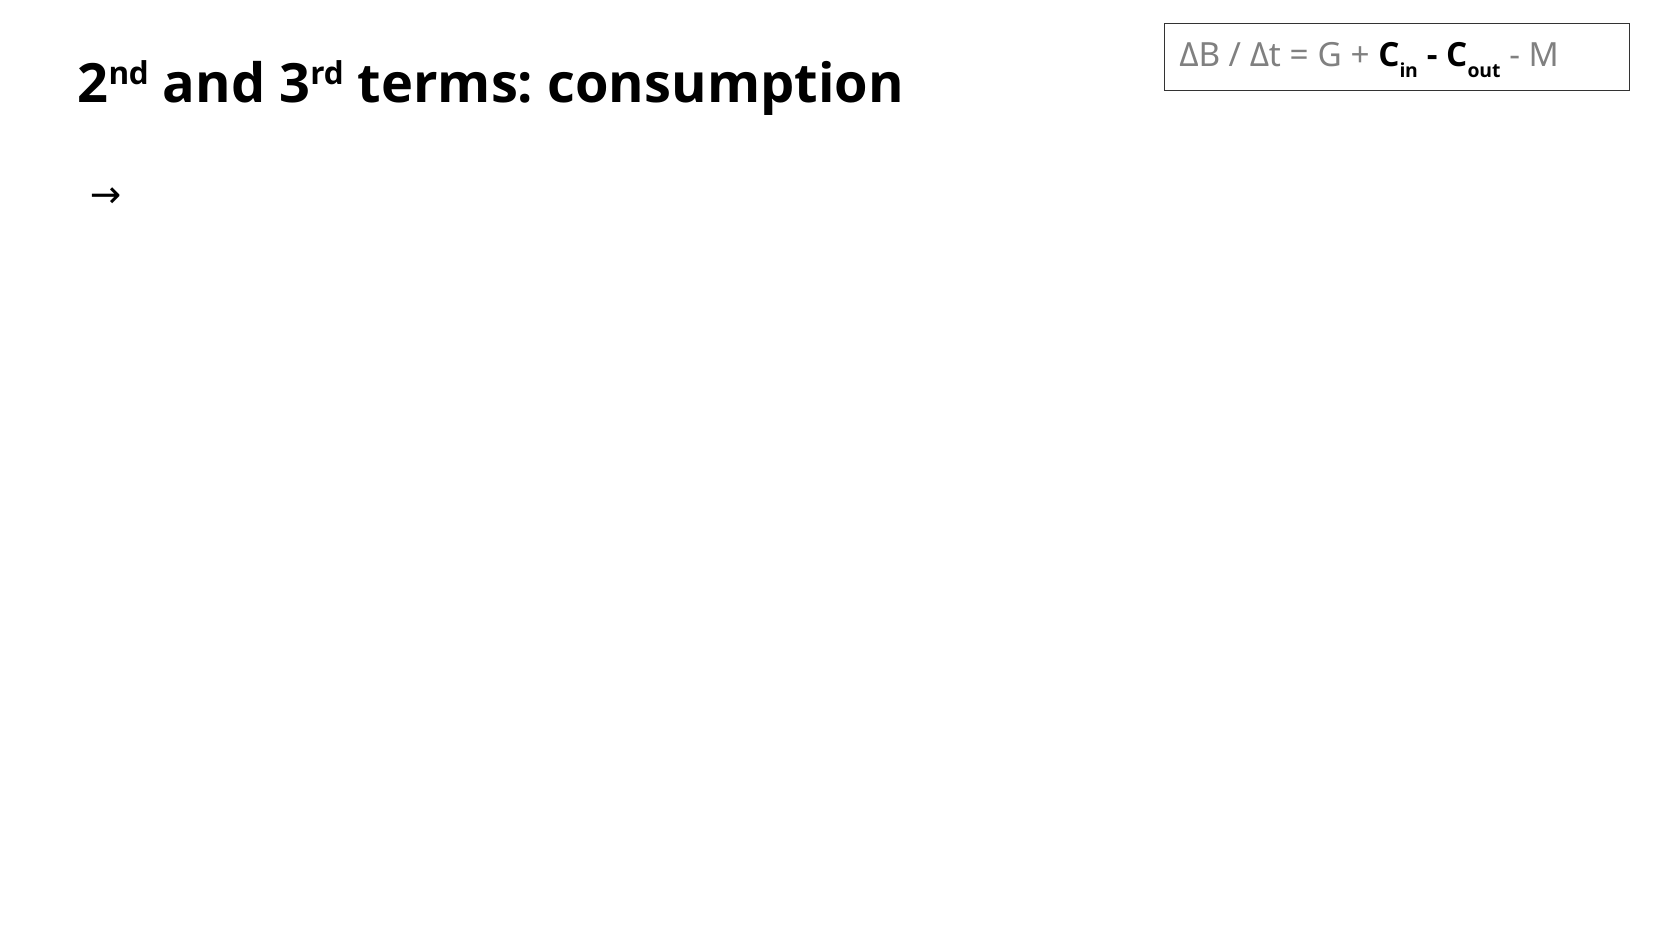

ΔB / Δt = G + Cin - Cout - M
2nd and 3rd terms: consumption
→